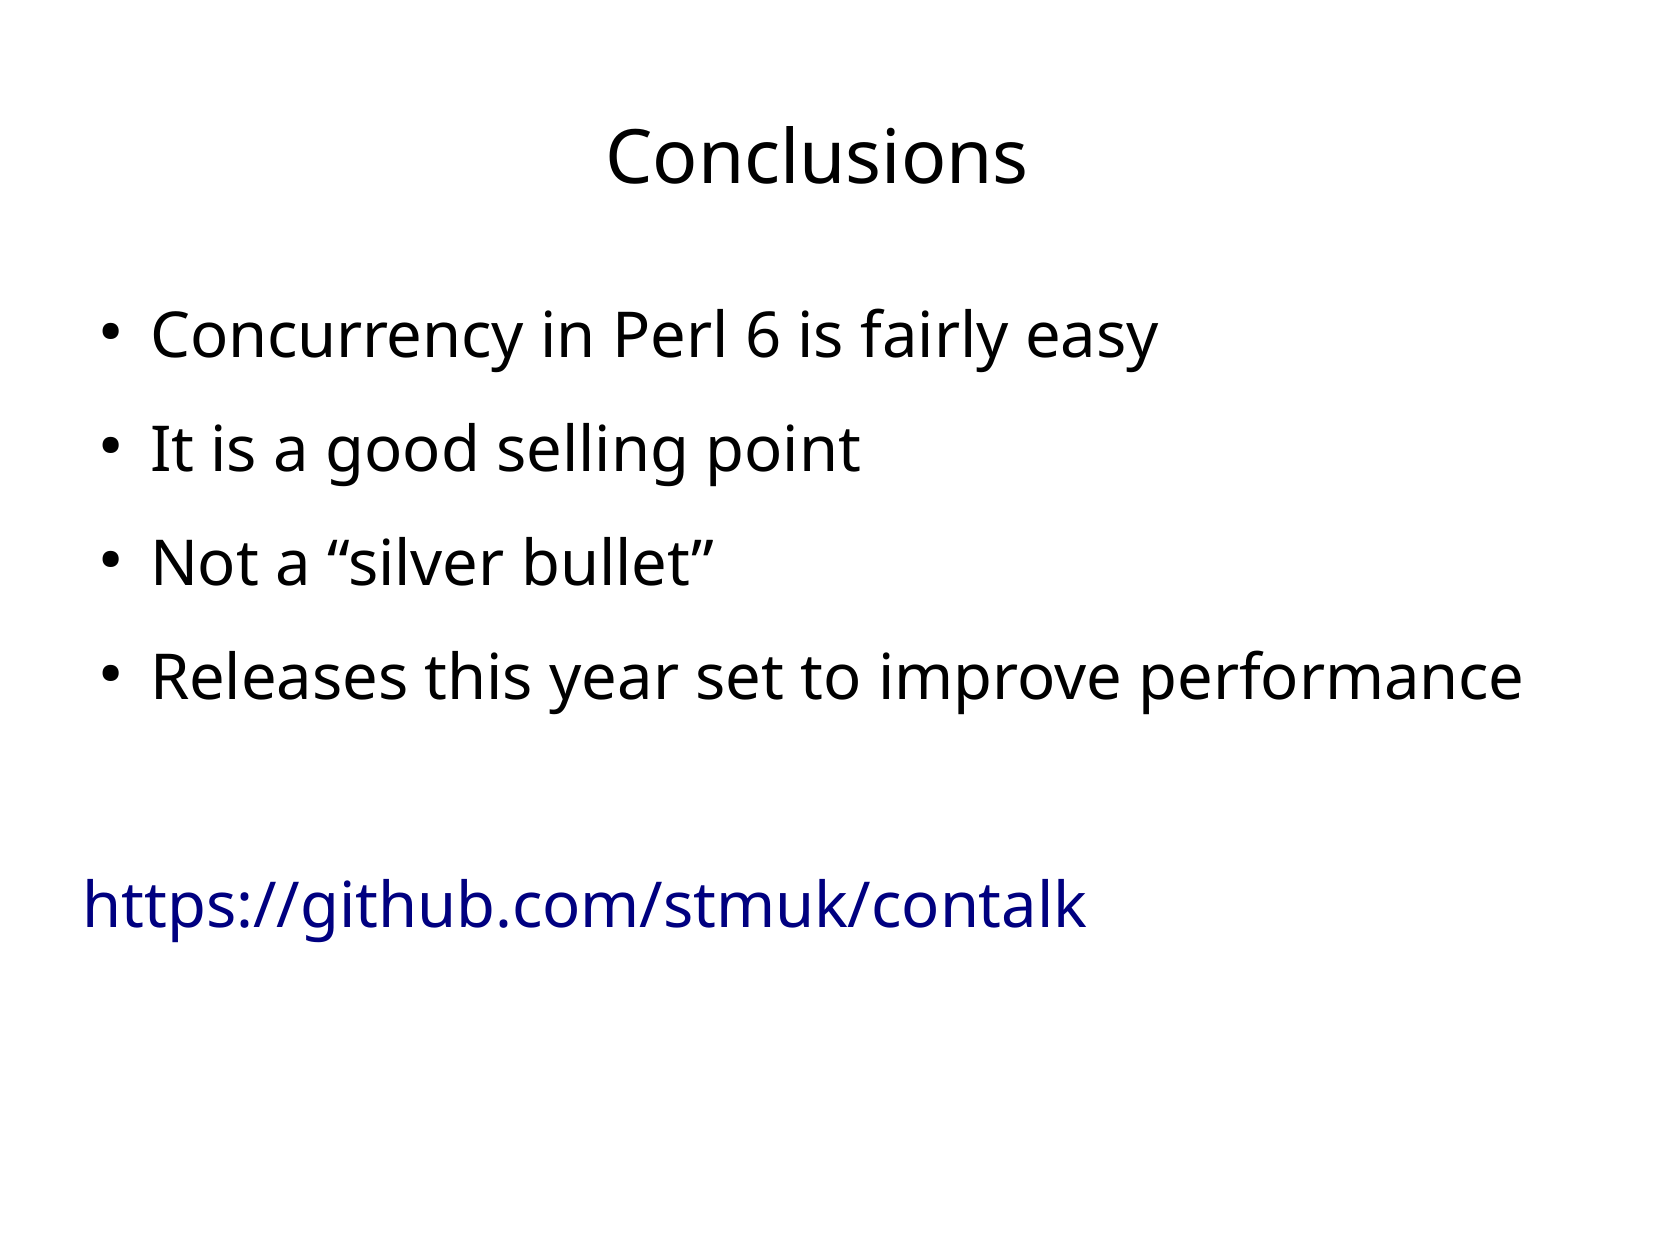

# Conclusions
Concurrency in Perl 6 is fairly easy
It is a good selling point
Not a “silver bullet”
Releases this year set to improve performance
https://github.com/stmuk/contalk